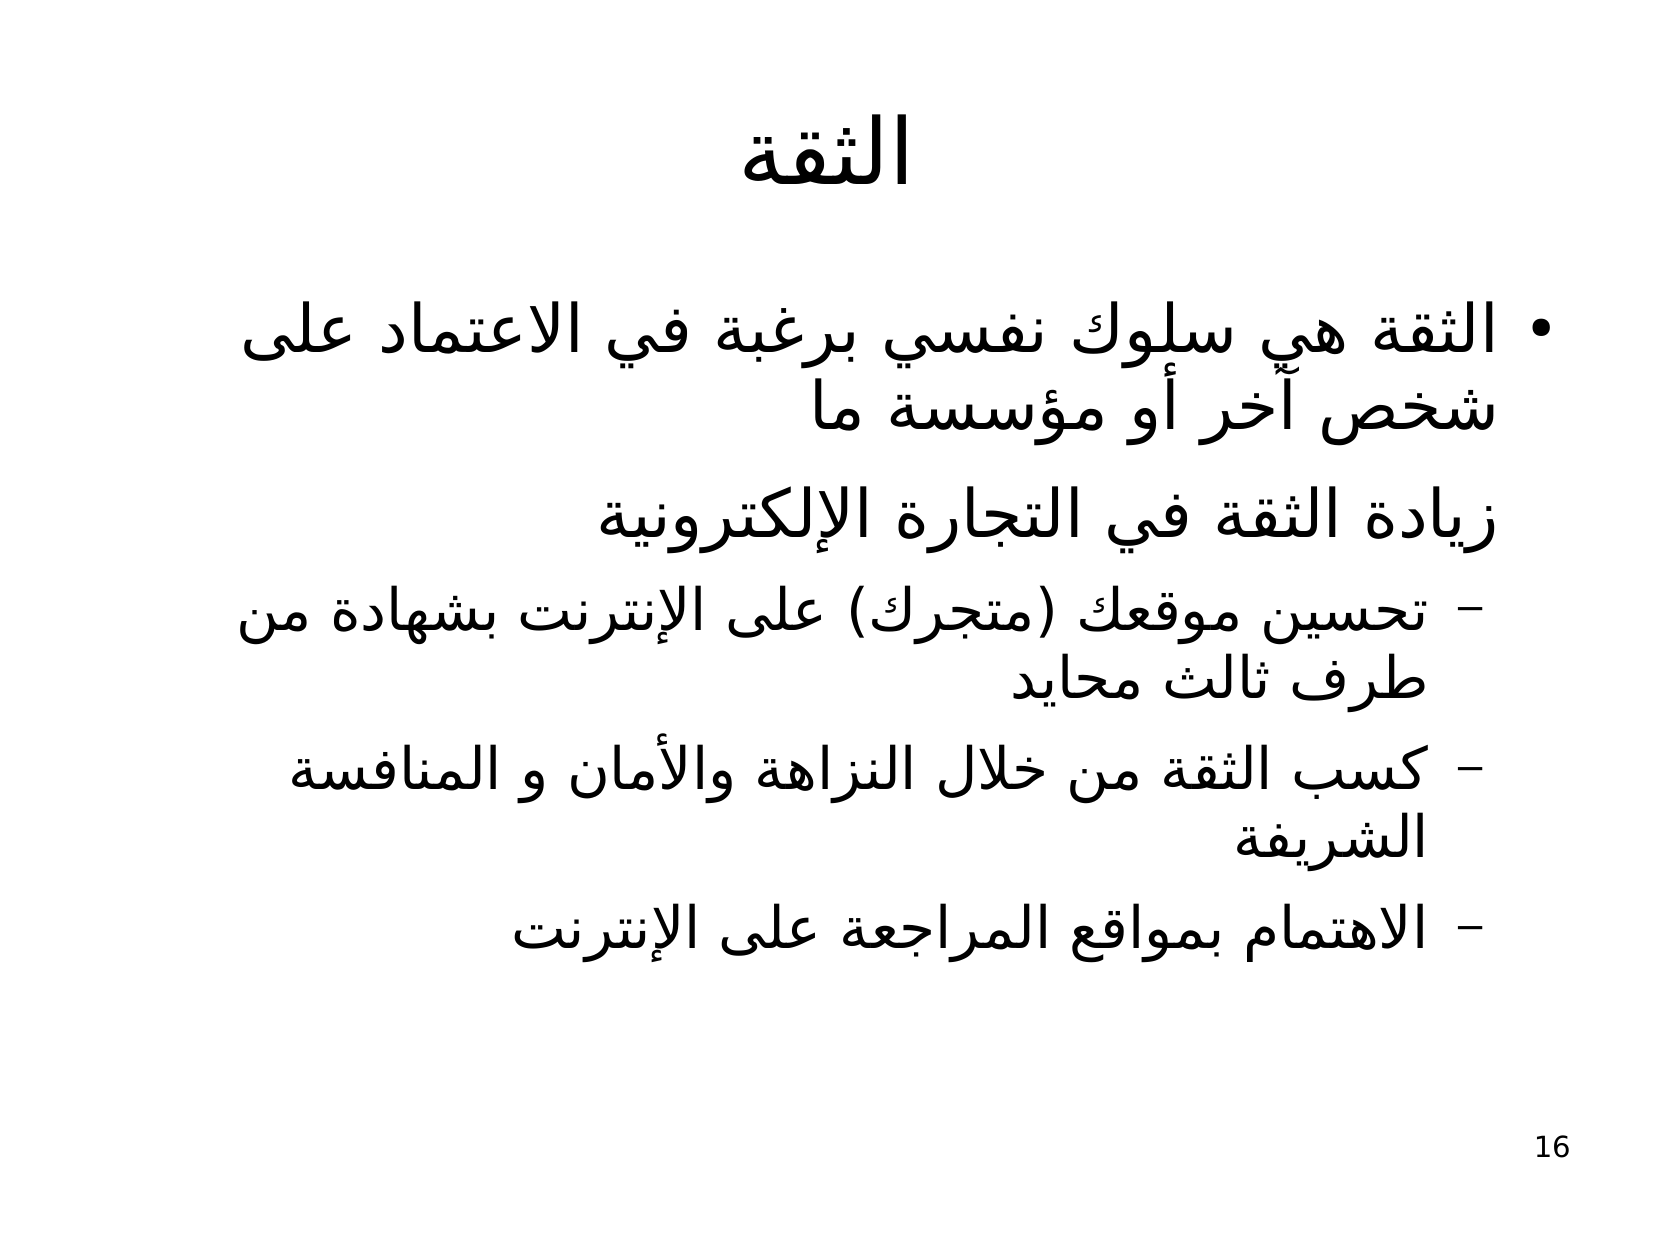

# الثقة
الثقة هي سلوك نفسي برغبة في الاعتماد على شخص آخر أو مؤسسة ما
زيادة الثقة في التجارة الإلكترونية
تحسين موقعك (متجرك) على الإنترنت بشهادة من طرف ثالث محايد
كسب الثقة من خلال النزاهة والأمان و المنافسة الشريفة
الاهتمام بمواقع المراجعة على الإنترنت
16